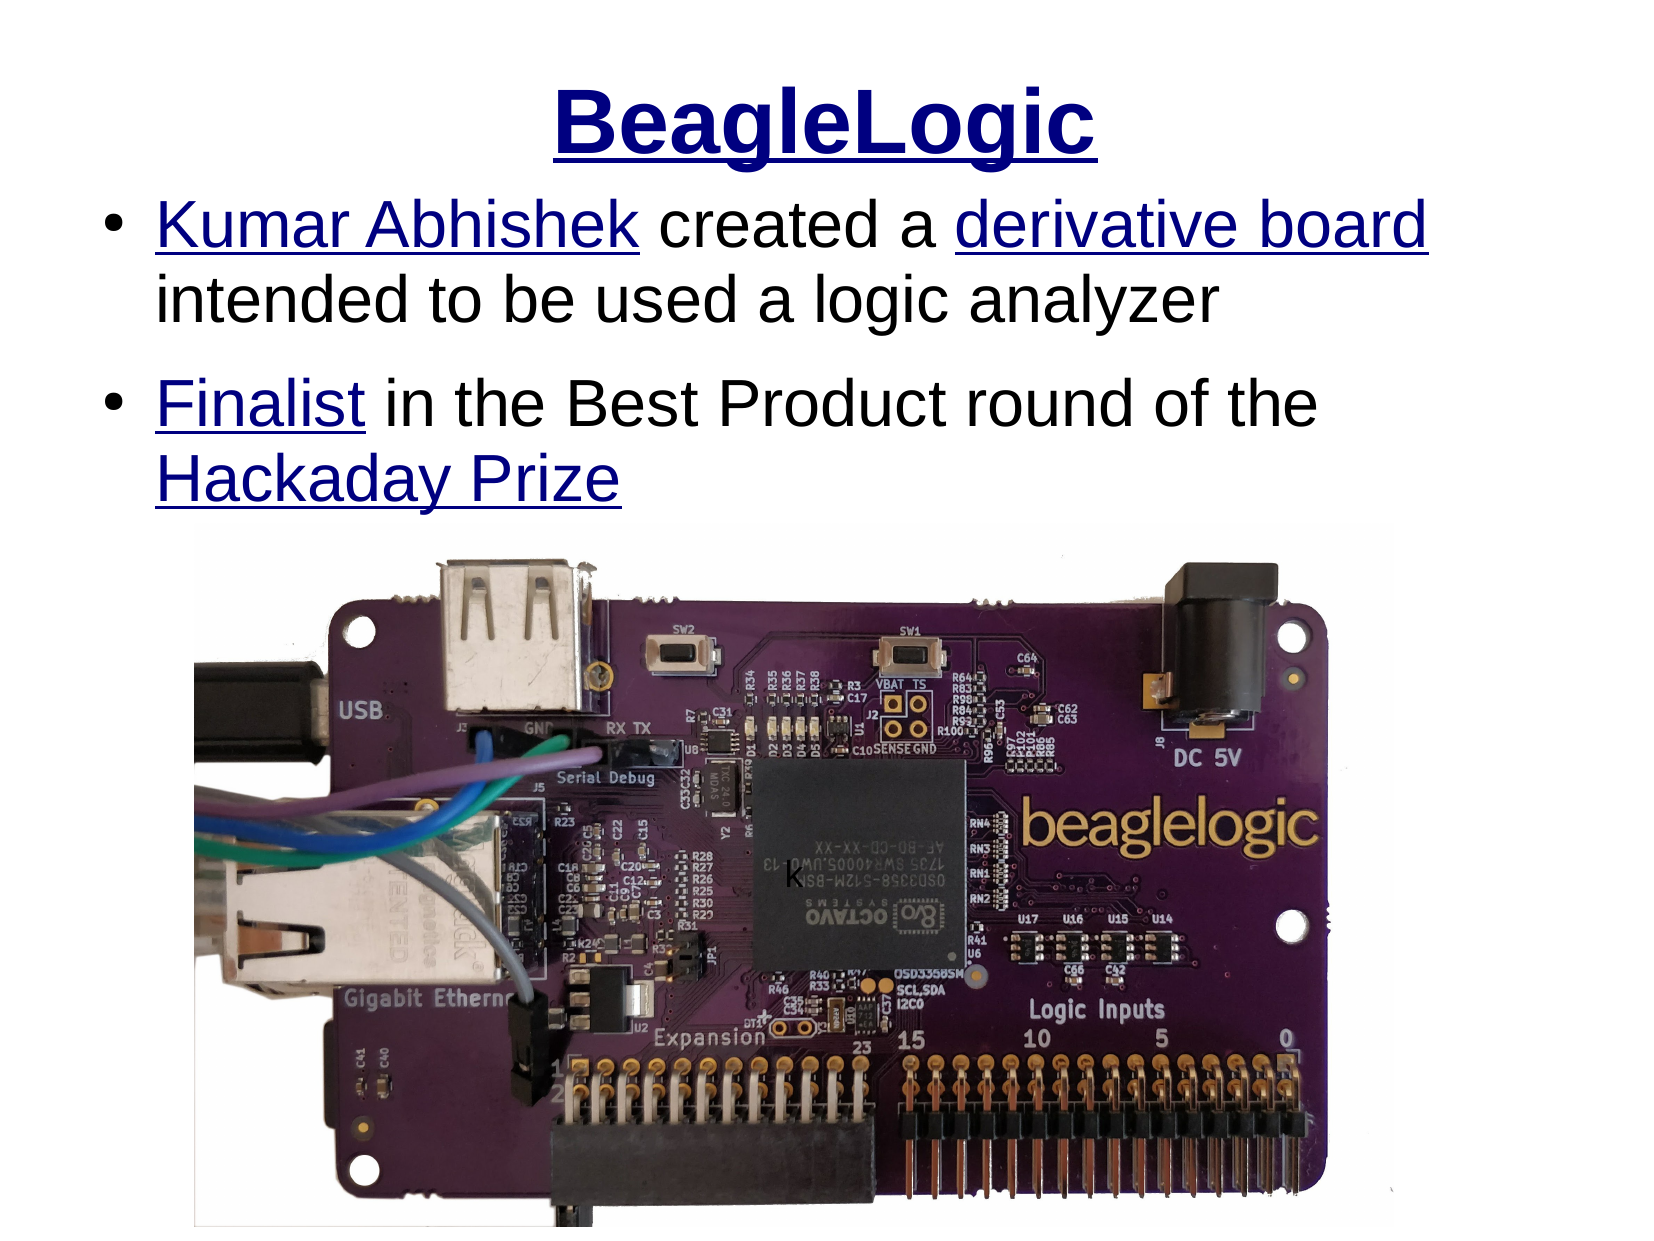

# BeagleLogic
Kumar Abhishek created a derivative board intended to be used a logic analyzer
Finalist in the Best Product round of the Hackaday Prize
k